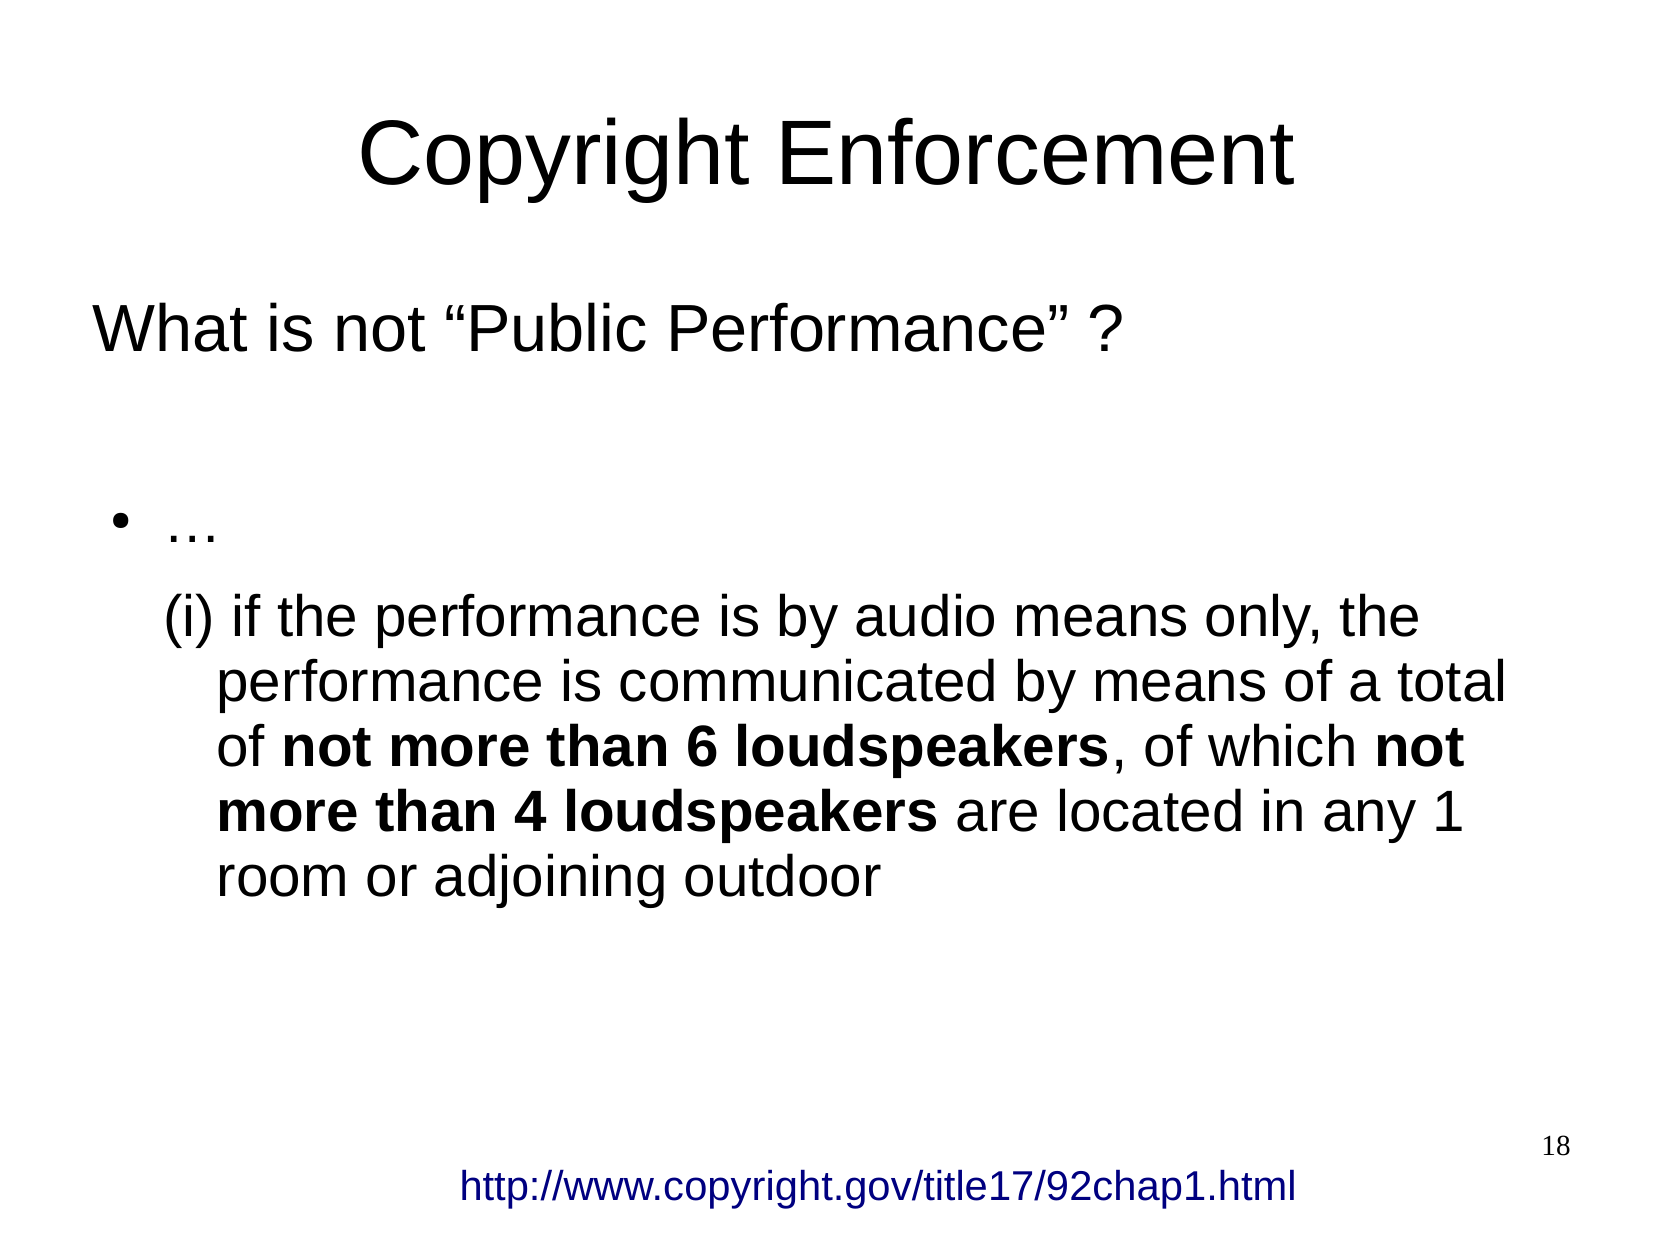

# Copyright Enforcement
What is not “Public Performance” ?
…
(i) if the performance is by audio means only, the performance is communicated by means of a total of not more than 6 loudspeakers, of which not more than 4 loudspeakers are located in any 1 room or adjoining outdoor
18
http://www.copyright.gov/title17/92chap1.html